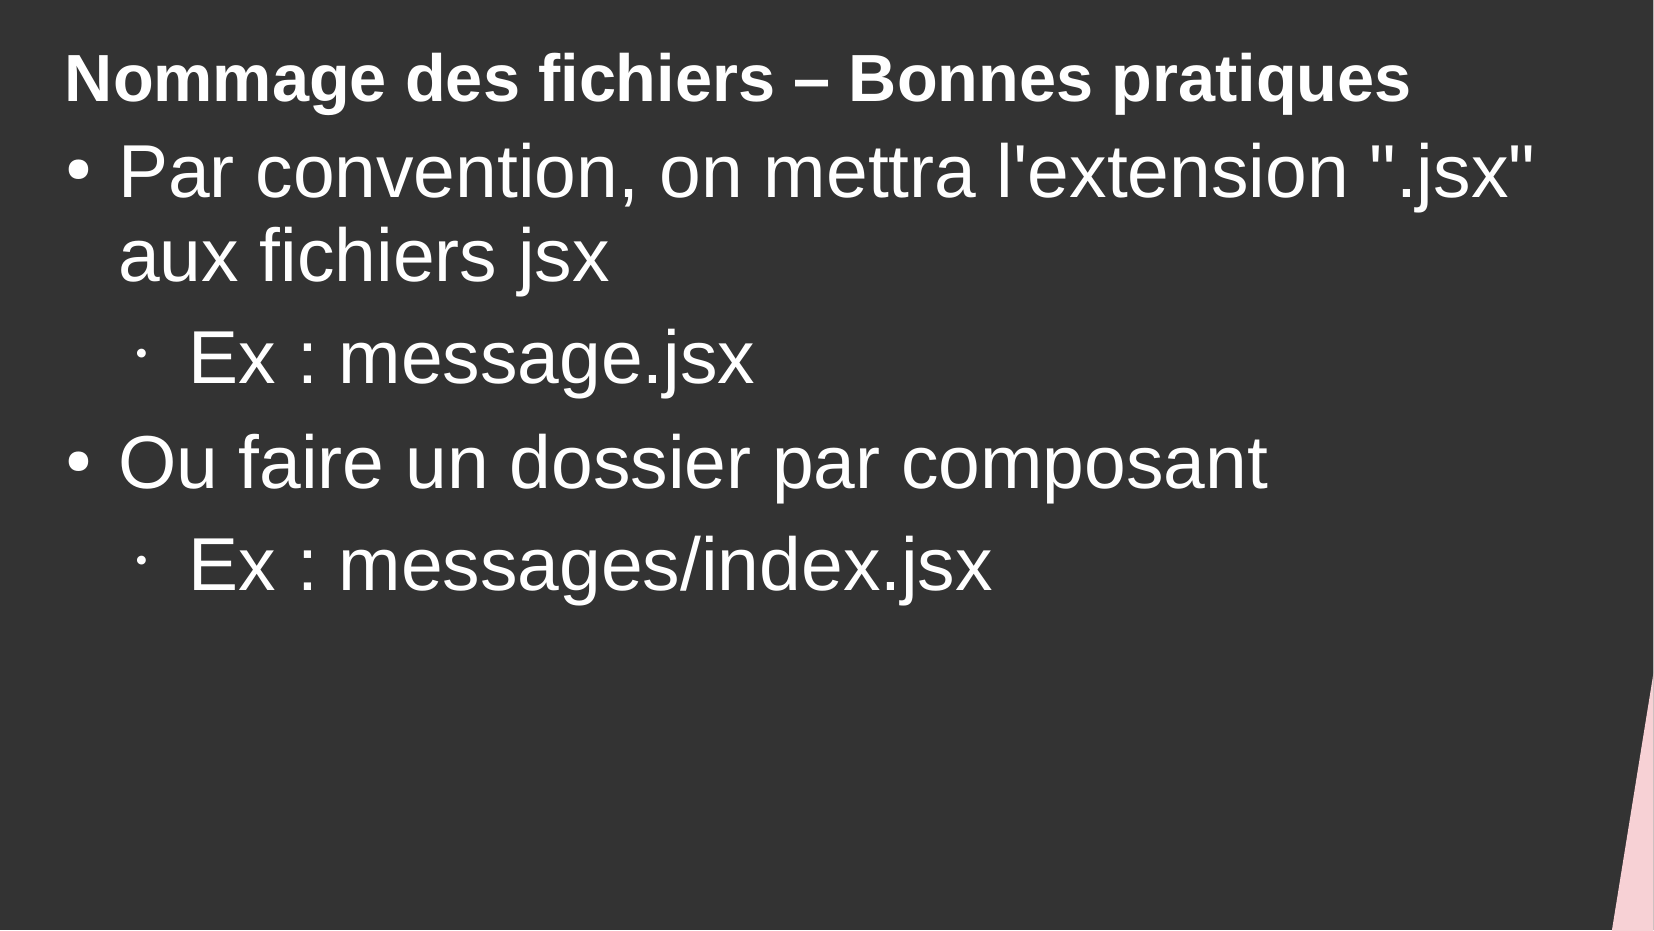

# Nommage des fichiers – Bonnes pratiques
Par convention, on mettra l'extension ".jsx" aux fichiers jsx
Ex : message.jsx
Ou faire un dossier par composant
Ex : messages/index.jsx